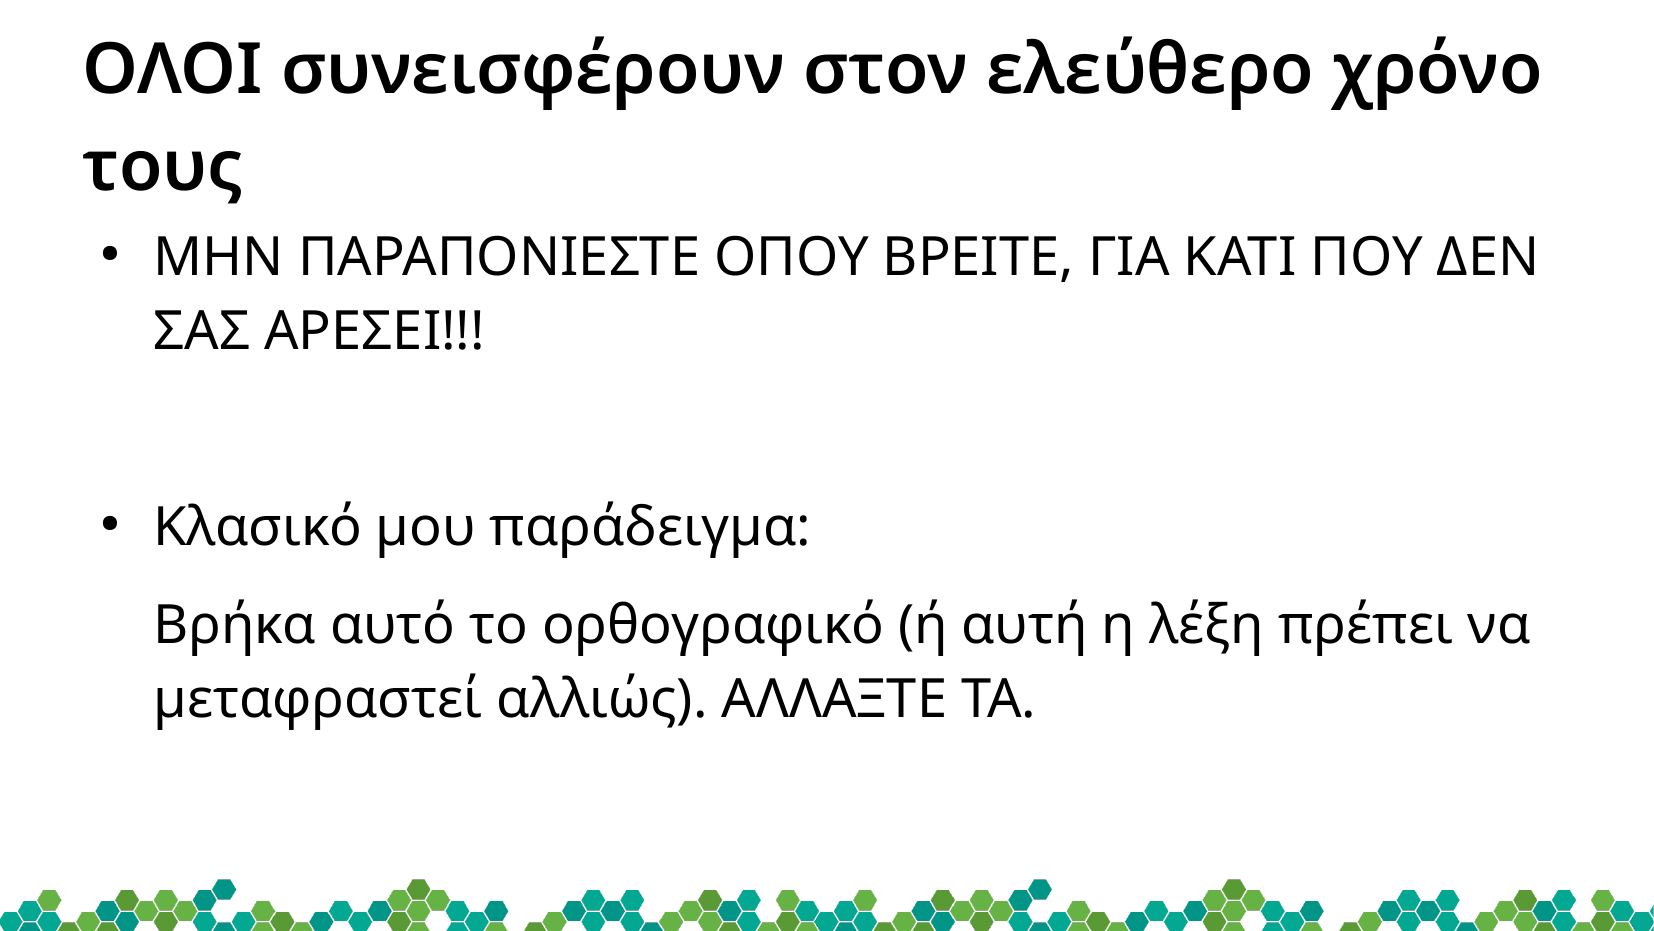

# ΟΛΟΙ συνεισφέρουν στον ελεύθερο χρόνο τους
ΜΗΝ ΠΑΡΑΠΟΝΙΕΣΤΕ ΟΠΟΥ ΒΡΕΙΤΕ, ΓΙΑ ΚΑΤΙ ΠΟΥ ΔΕΝ ΣΑΣ ΑΡΕΣΕΙ!!!
Κλασικό μου παράδειγμα:
Βρήκα αυτό το ορθογραφικό (ή αυτή η λέξη πρέπει να μεταφραστεί αλλιώς). ΑΛΛΑΞΤΕ ΤΑ.